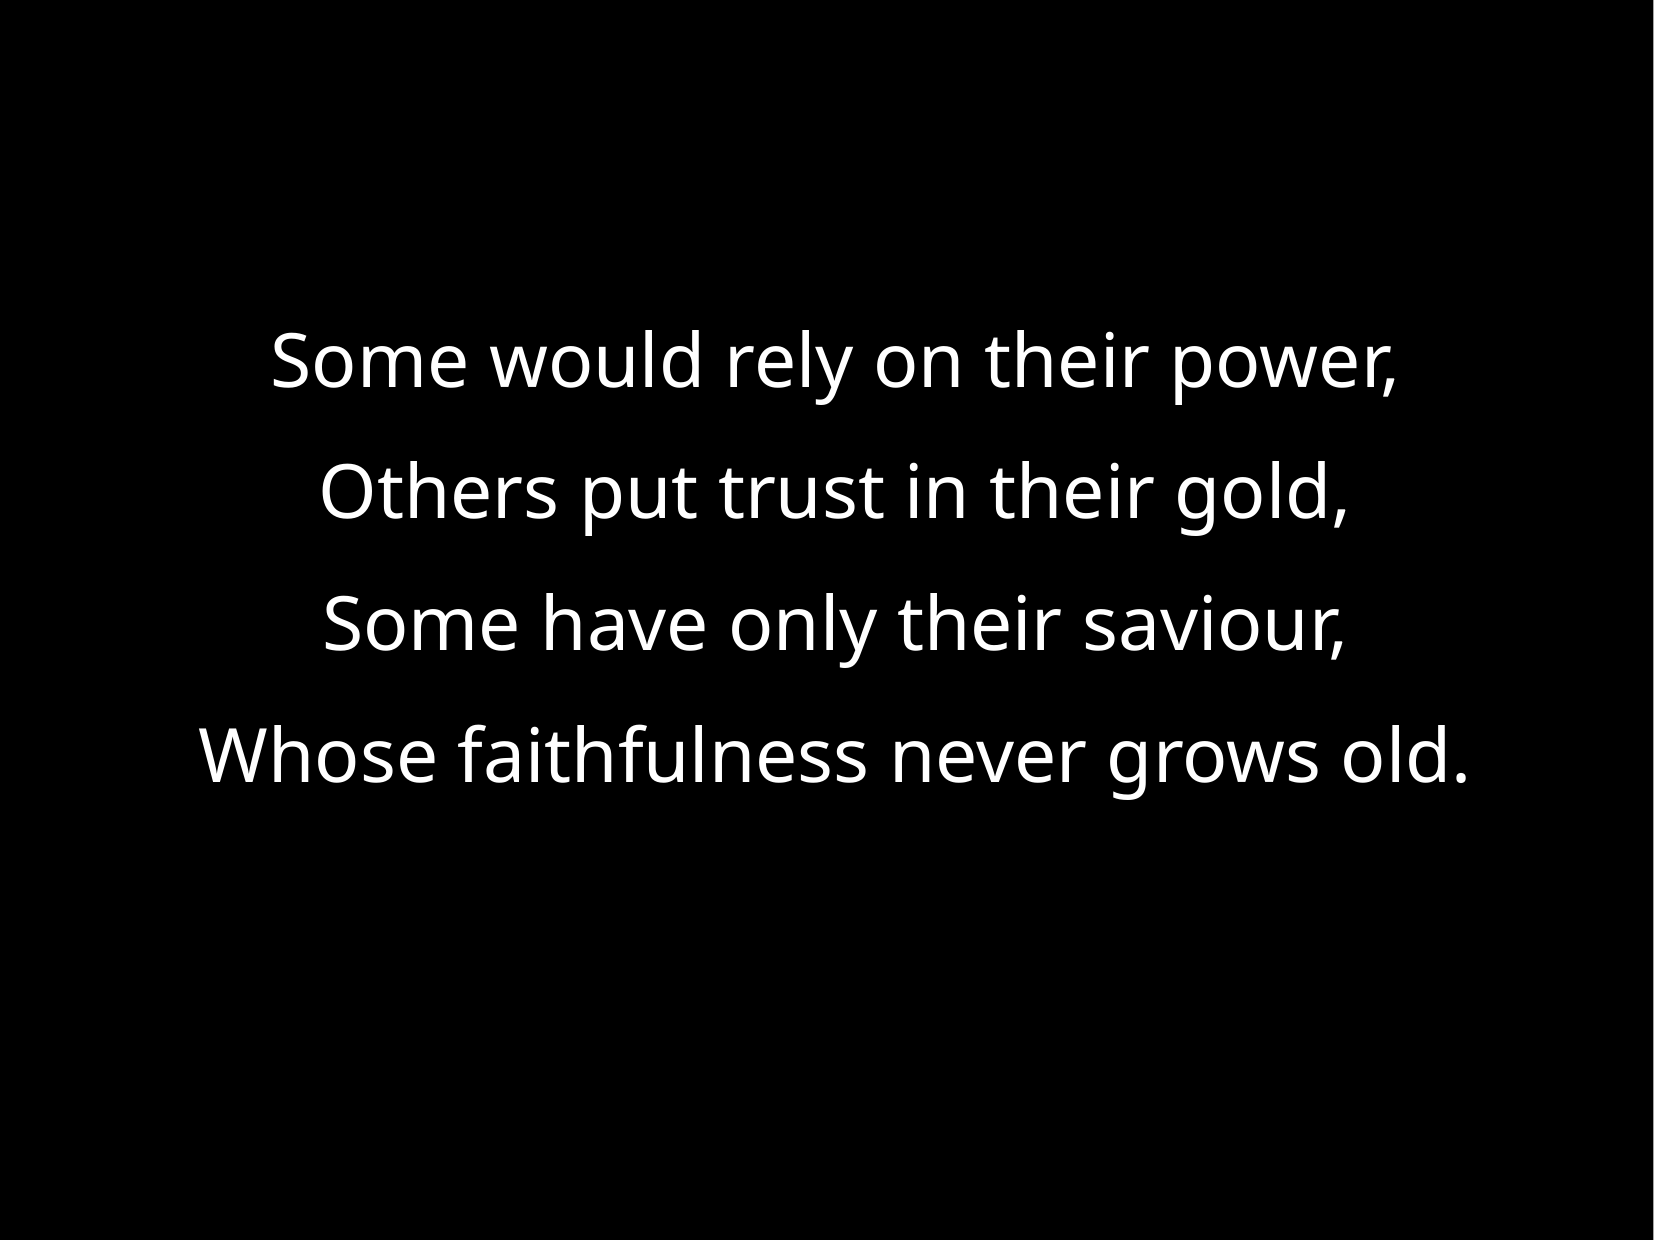

#
Some would rely on their power,
Others put trust in their gold,
Some have only their saviour,
Whose faithfulness never grows old.